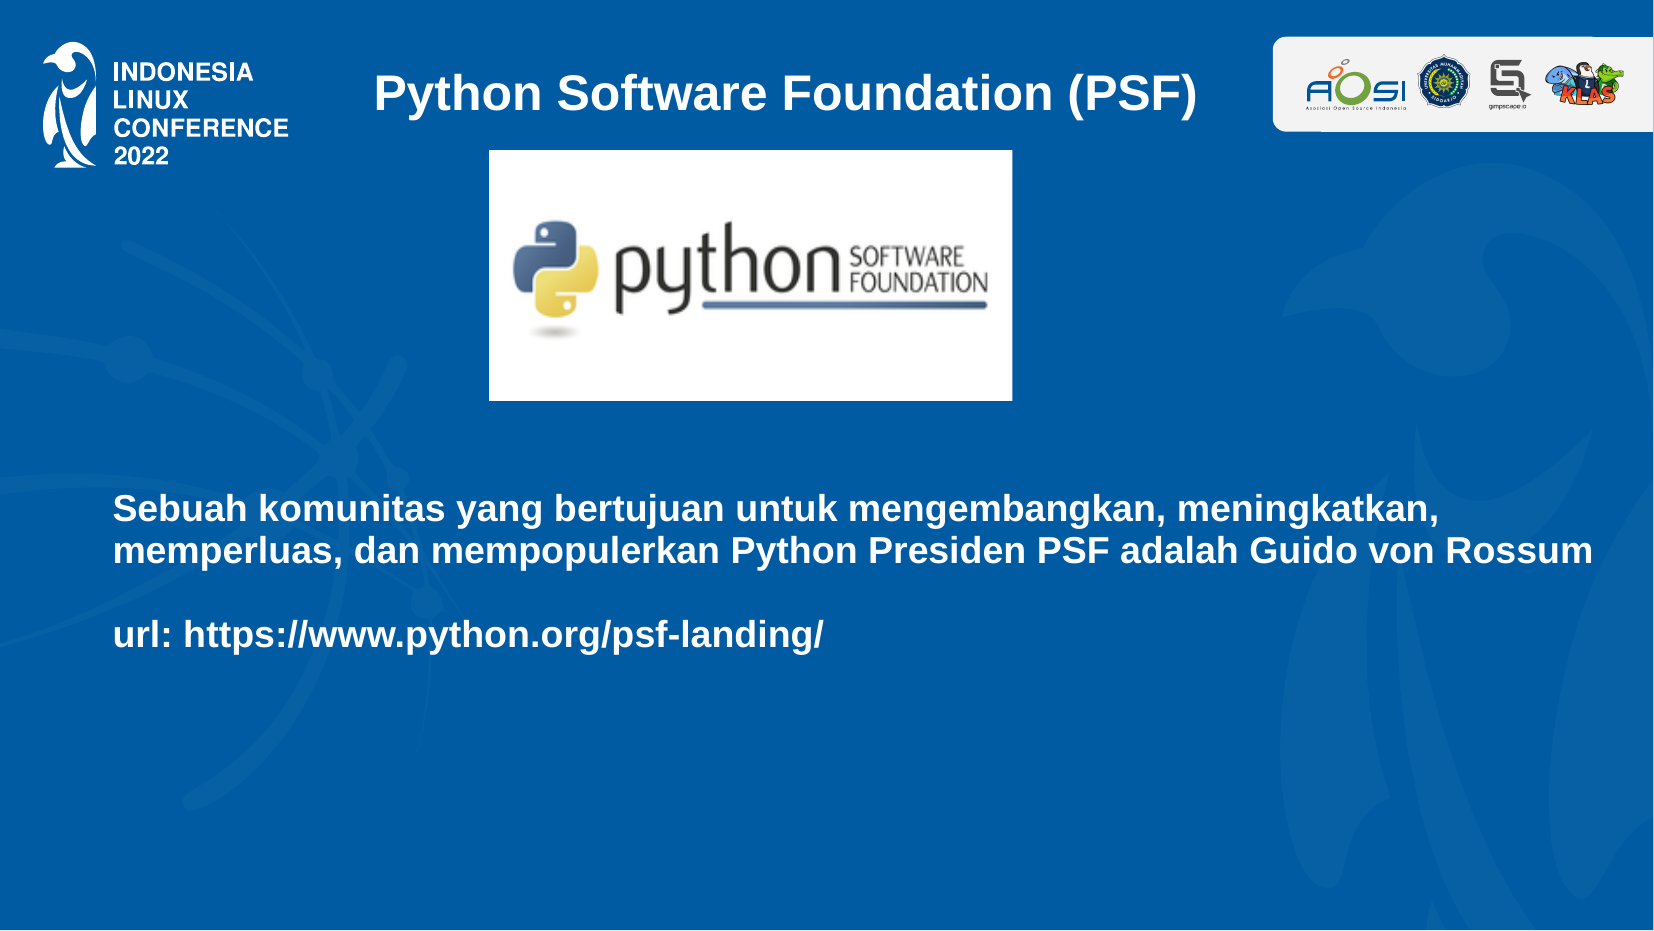

# Python Software Foundation (PSF)
Sebuah komunitas yang bertujuan untuk mengembangkan, meningkatkan, memperluas, dan mempopulerkan Python Presiden PSF adalah Guido von Rossum
url: https://www.python.org/psf-landing/